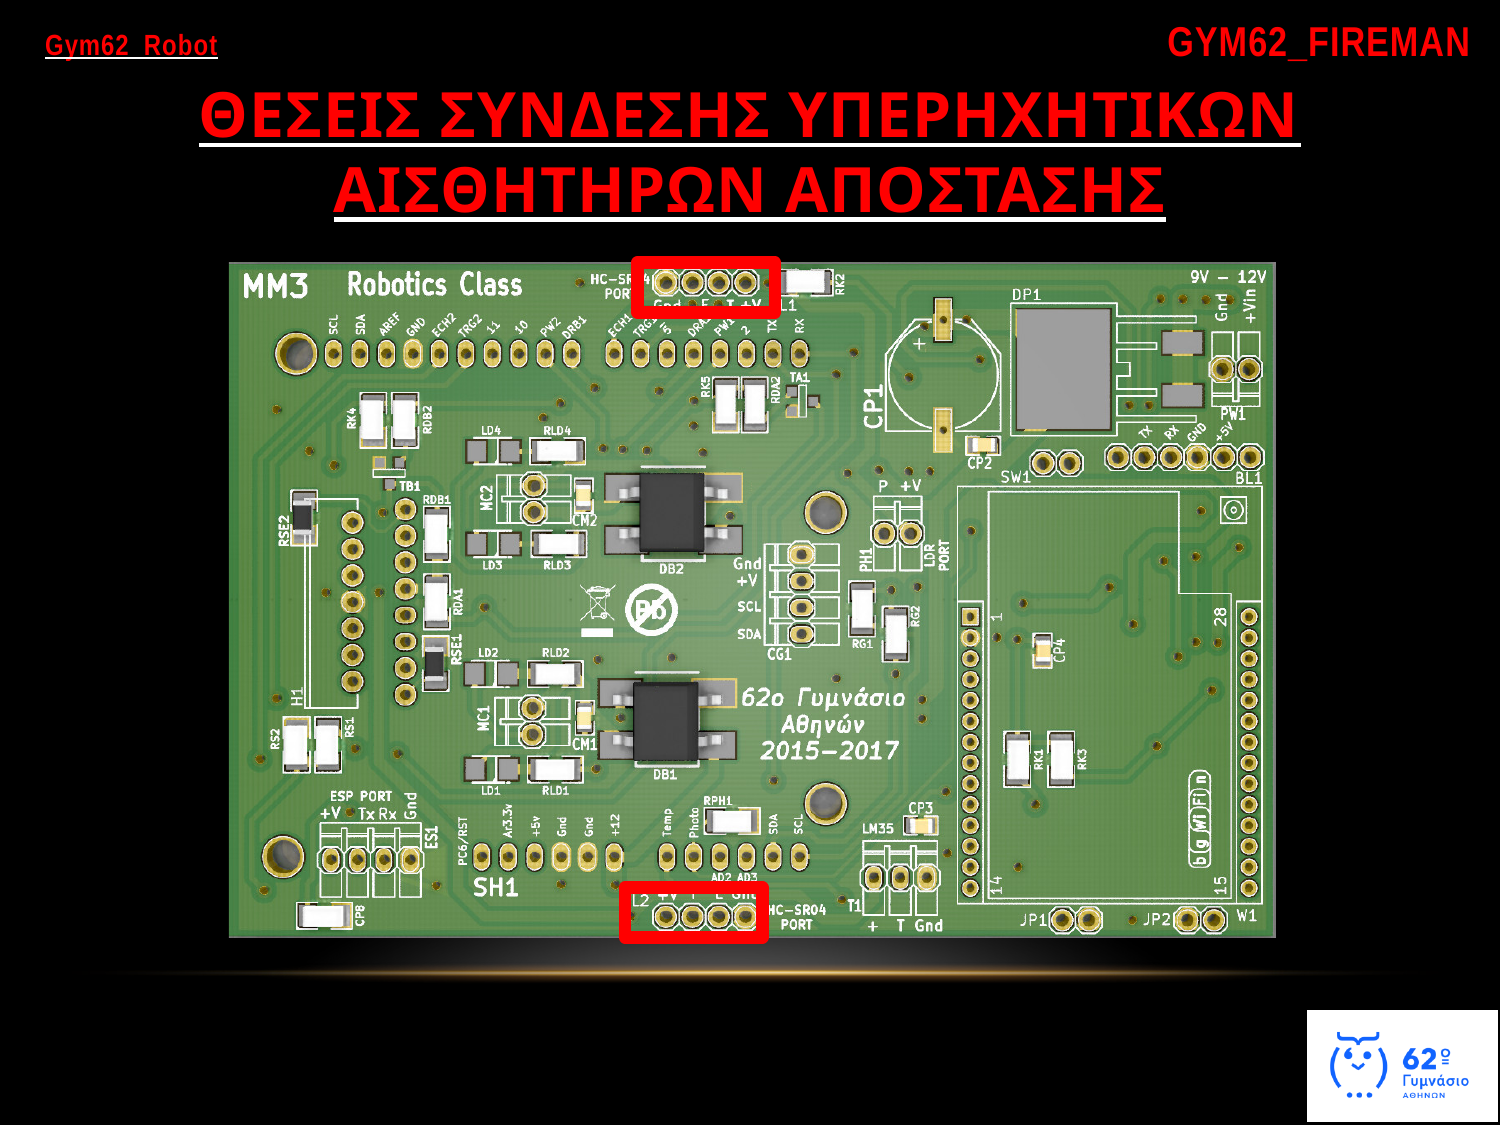

Gym62_Robot
Gym62_FireMan
Θεσεις συνδεσης Υπερηχητικων αισθητηρων Αποστασησ